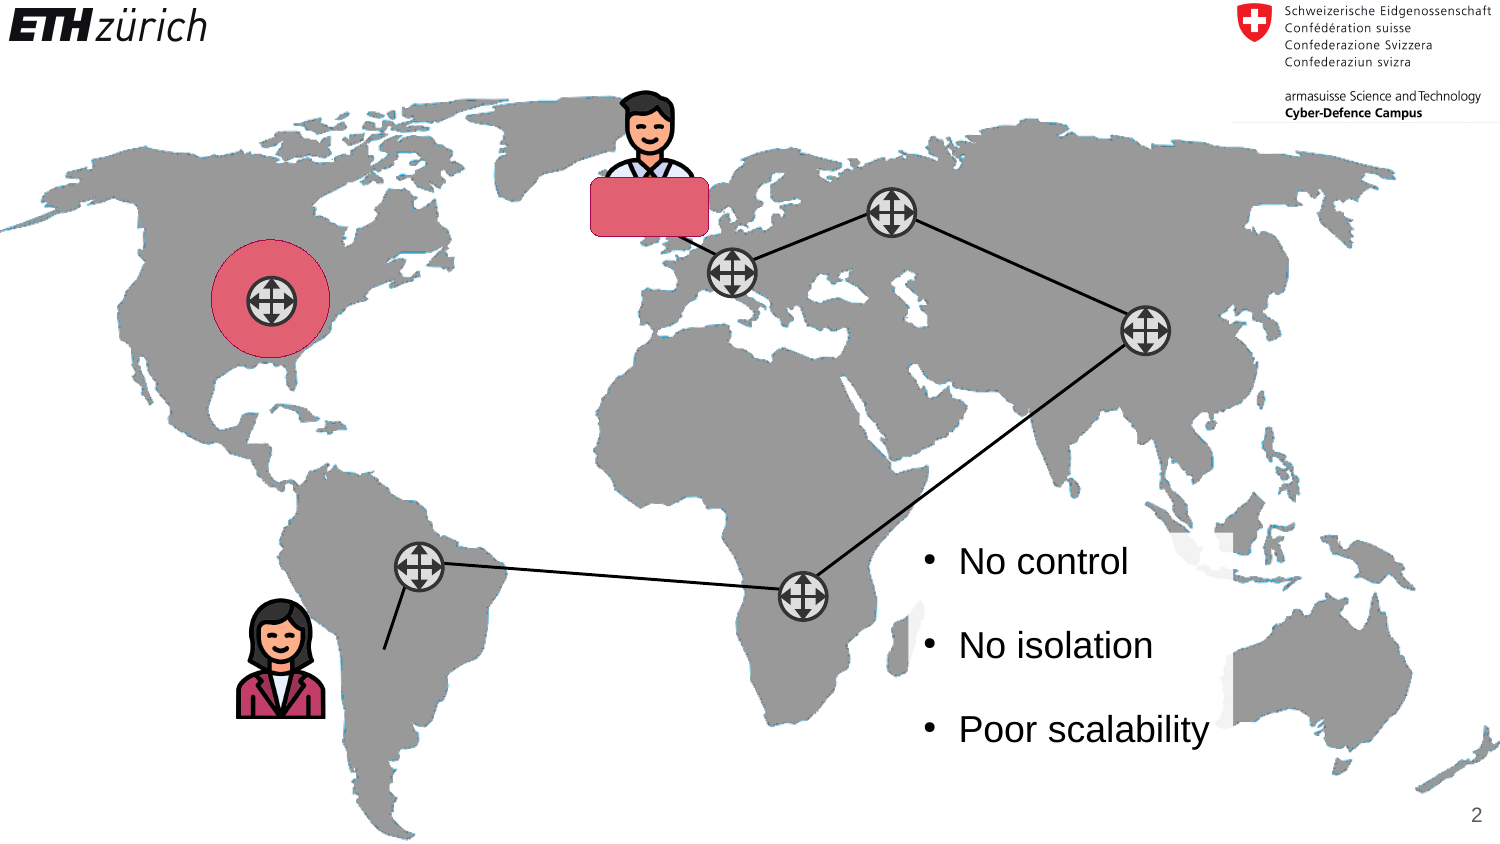

No control
No isolation
Poor scalability
2